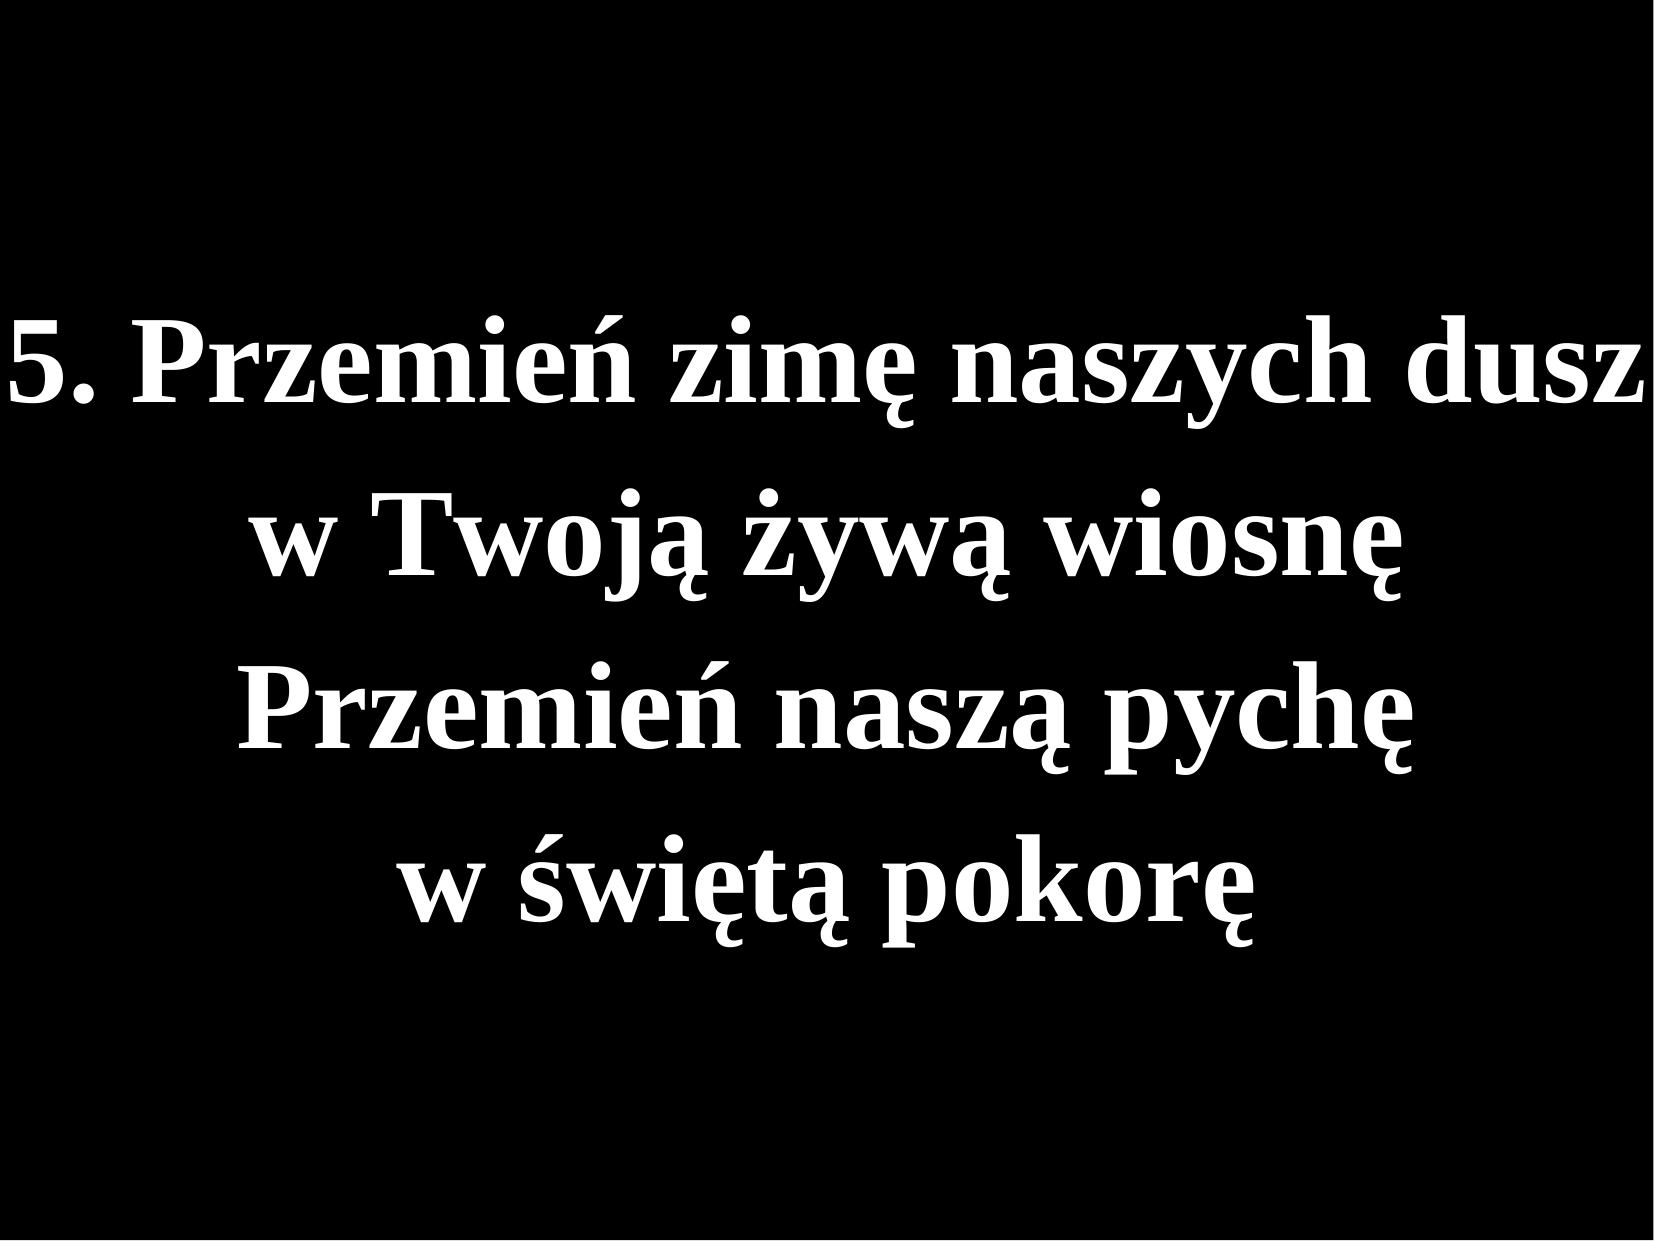

# 5. Przemień zimę naszych dusz ppp w Twoją żywą wiosnę ppp Przemień naszą pychę ppp w świętą pokorę